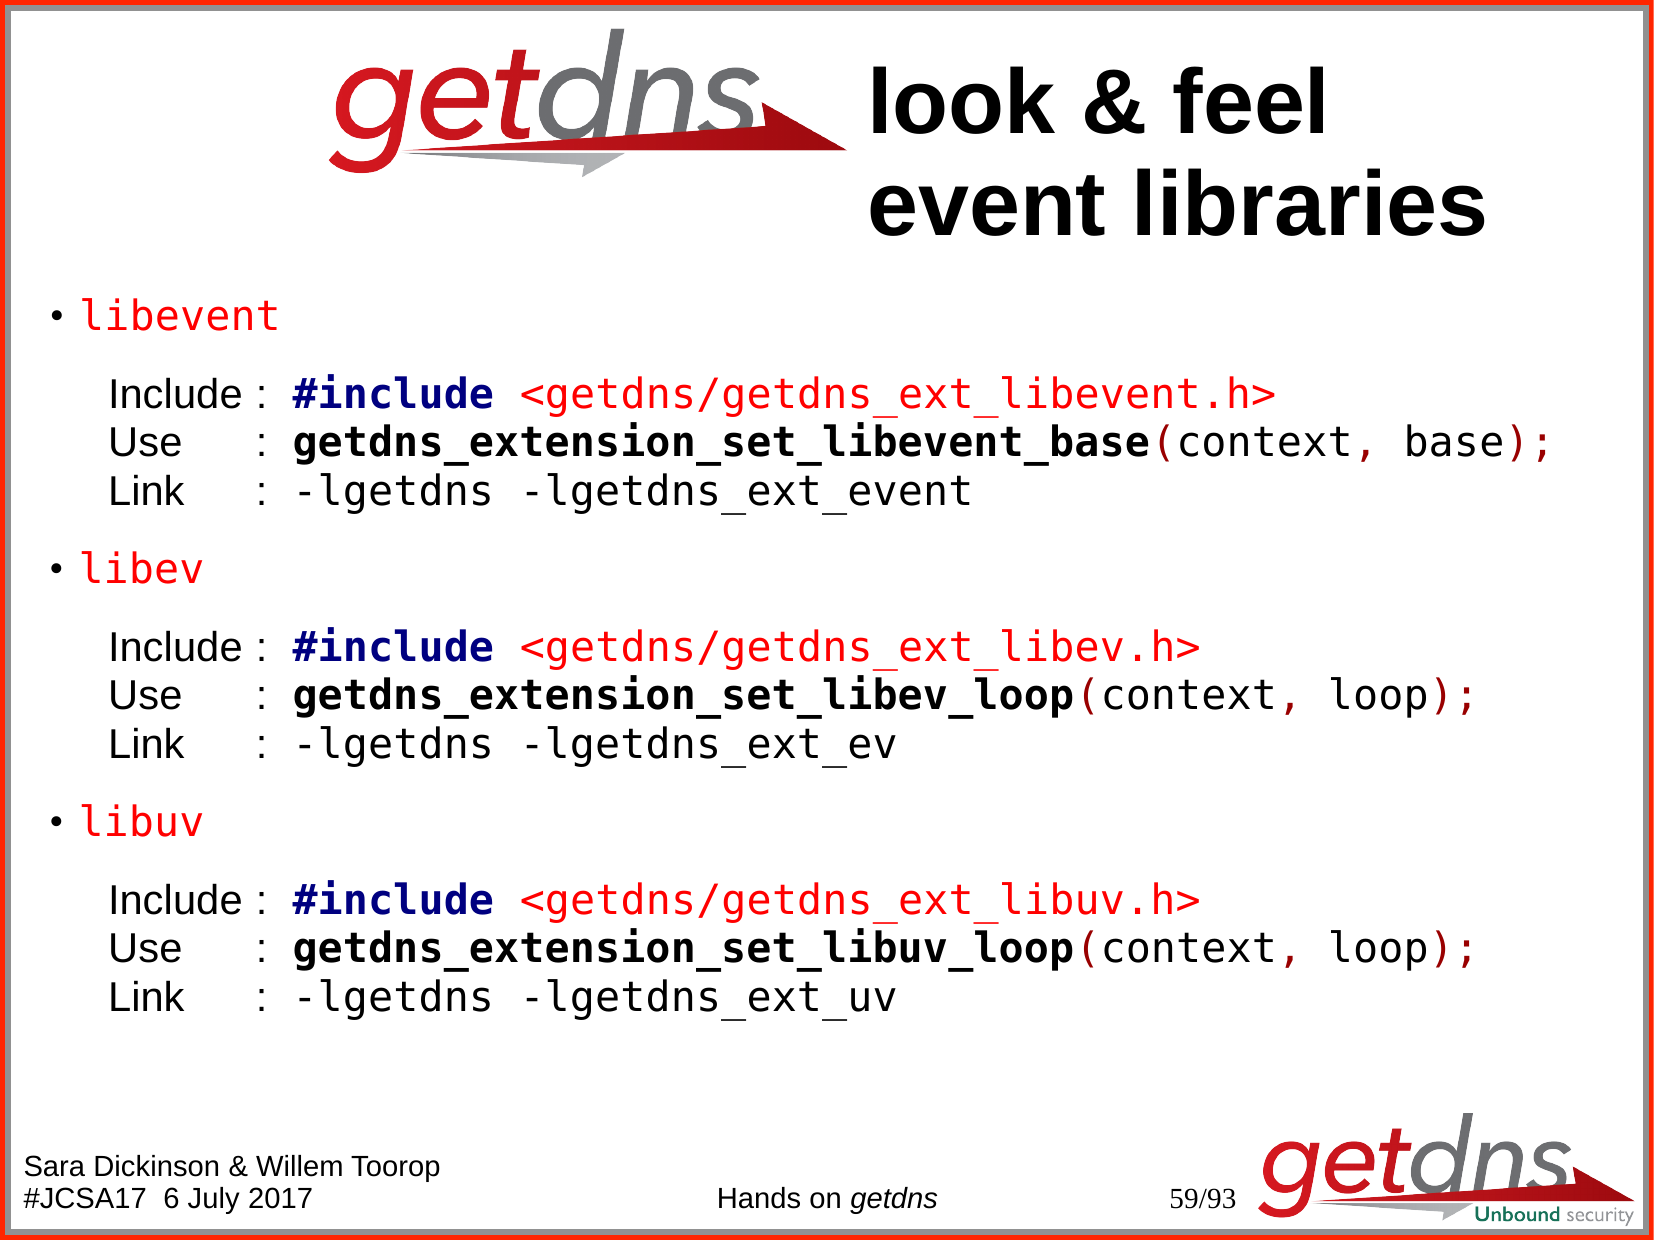

look & feel
							 event libraries
# libevent
Include	: #include <getdns/getdns_ext_libevent.h>
Use	: getdns_extension_set_libevent_base(context, base);
Link	: -lgetdns -lgetdns_ext_event
libev
Include	: #include <getdns/getdns_ext_libev.h>
Use	: getdns_extension_set_libev_loop(context, loop);
Link	: -lgetdns -lgetdns_ext_ev
libuv
Include	: #include <getdns/getdns_ext_libuv.h>
Use	: getdns_extension_set_libuv_loop(context, loop);
Link	: -lgetdns -lgetdns_ext_uv
59